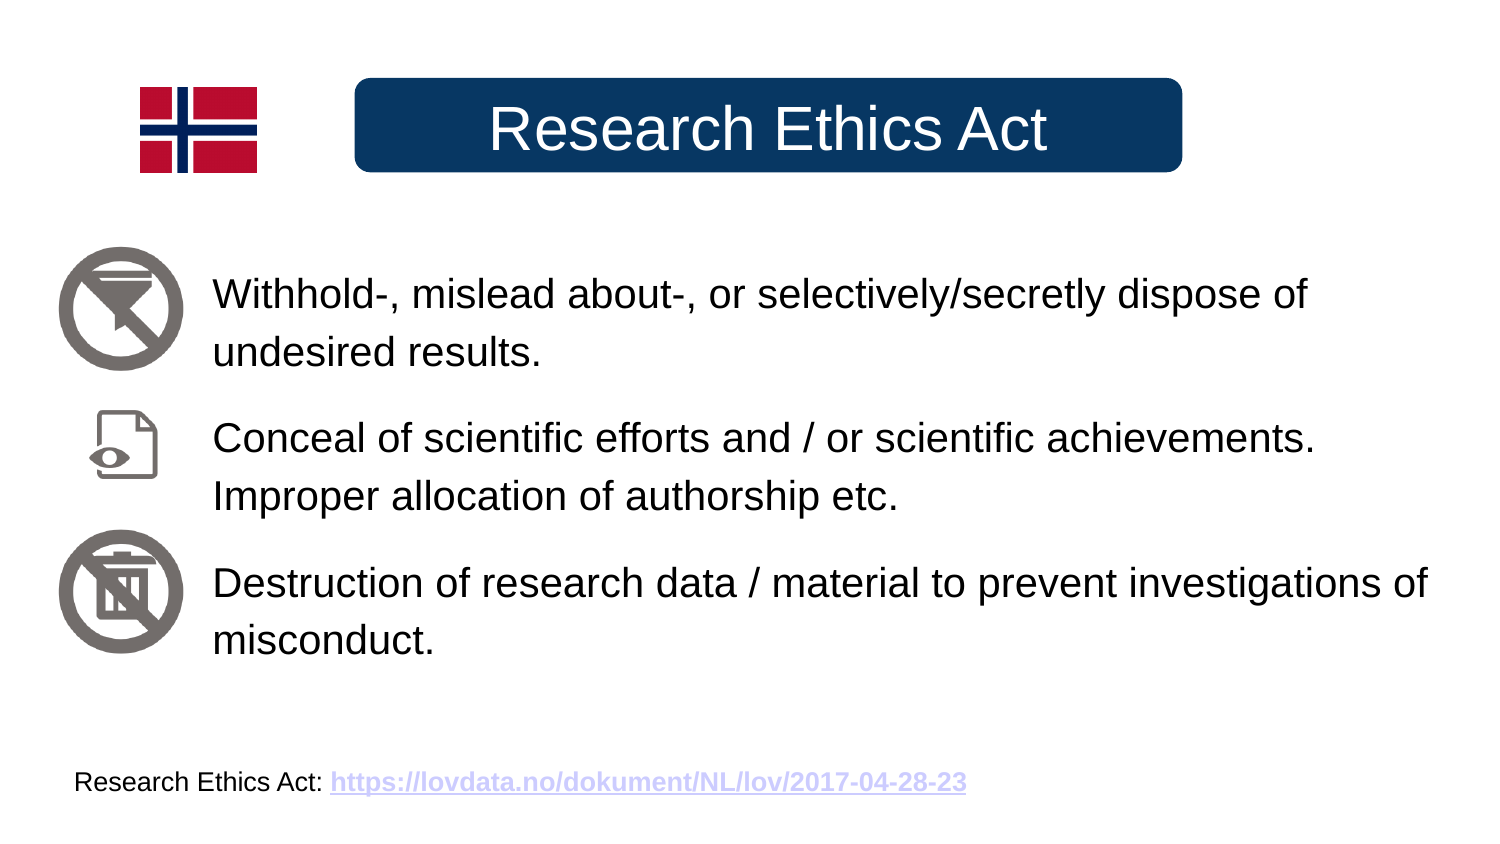

Research Ethics Act
Withhold-, mislead about-, or selectively/secretly dispose of undesired results.
Conceal of scientific efforts and / or scientific achievements. Improper allocation of authorship etc.
Destruction of research data / material to prevent investigations of misconduct.
Research Ethics Act: https://lovdata.no/dokument/NL/lov/2017-04-28-23